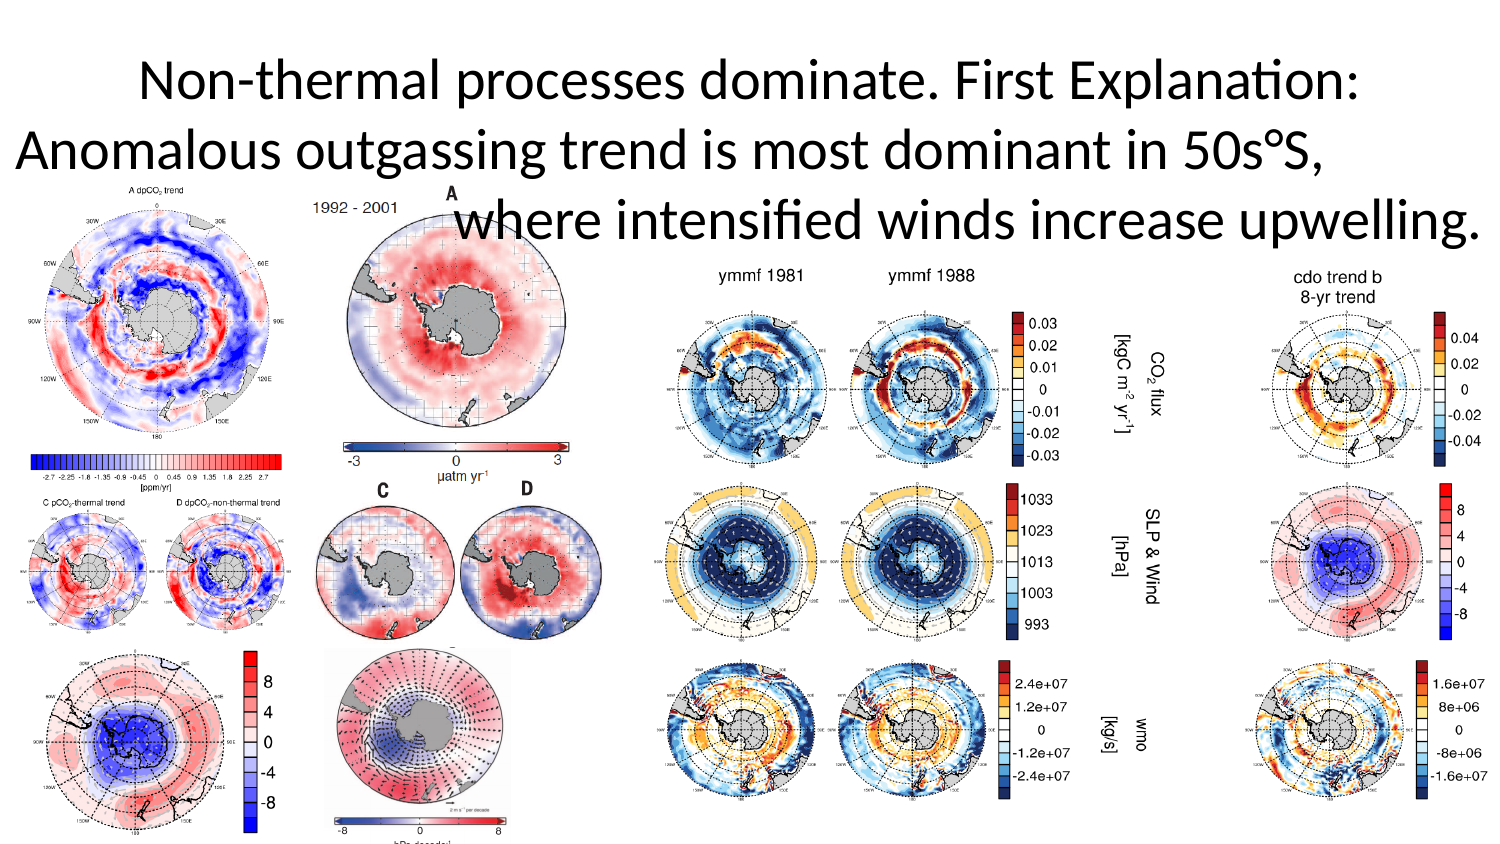

# Non-thermal processes dominate. First Explanation: Anomalous outgassing trend is most dominant in 50s°S, where intensified winds increase upwelling.